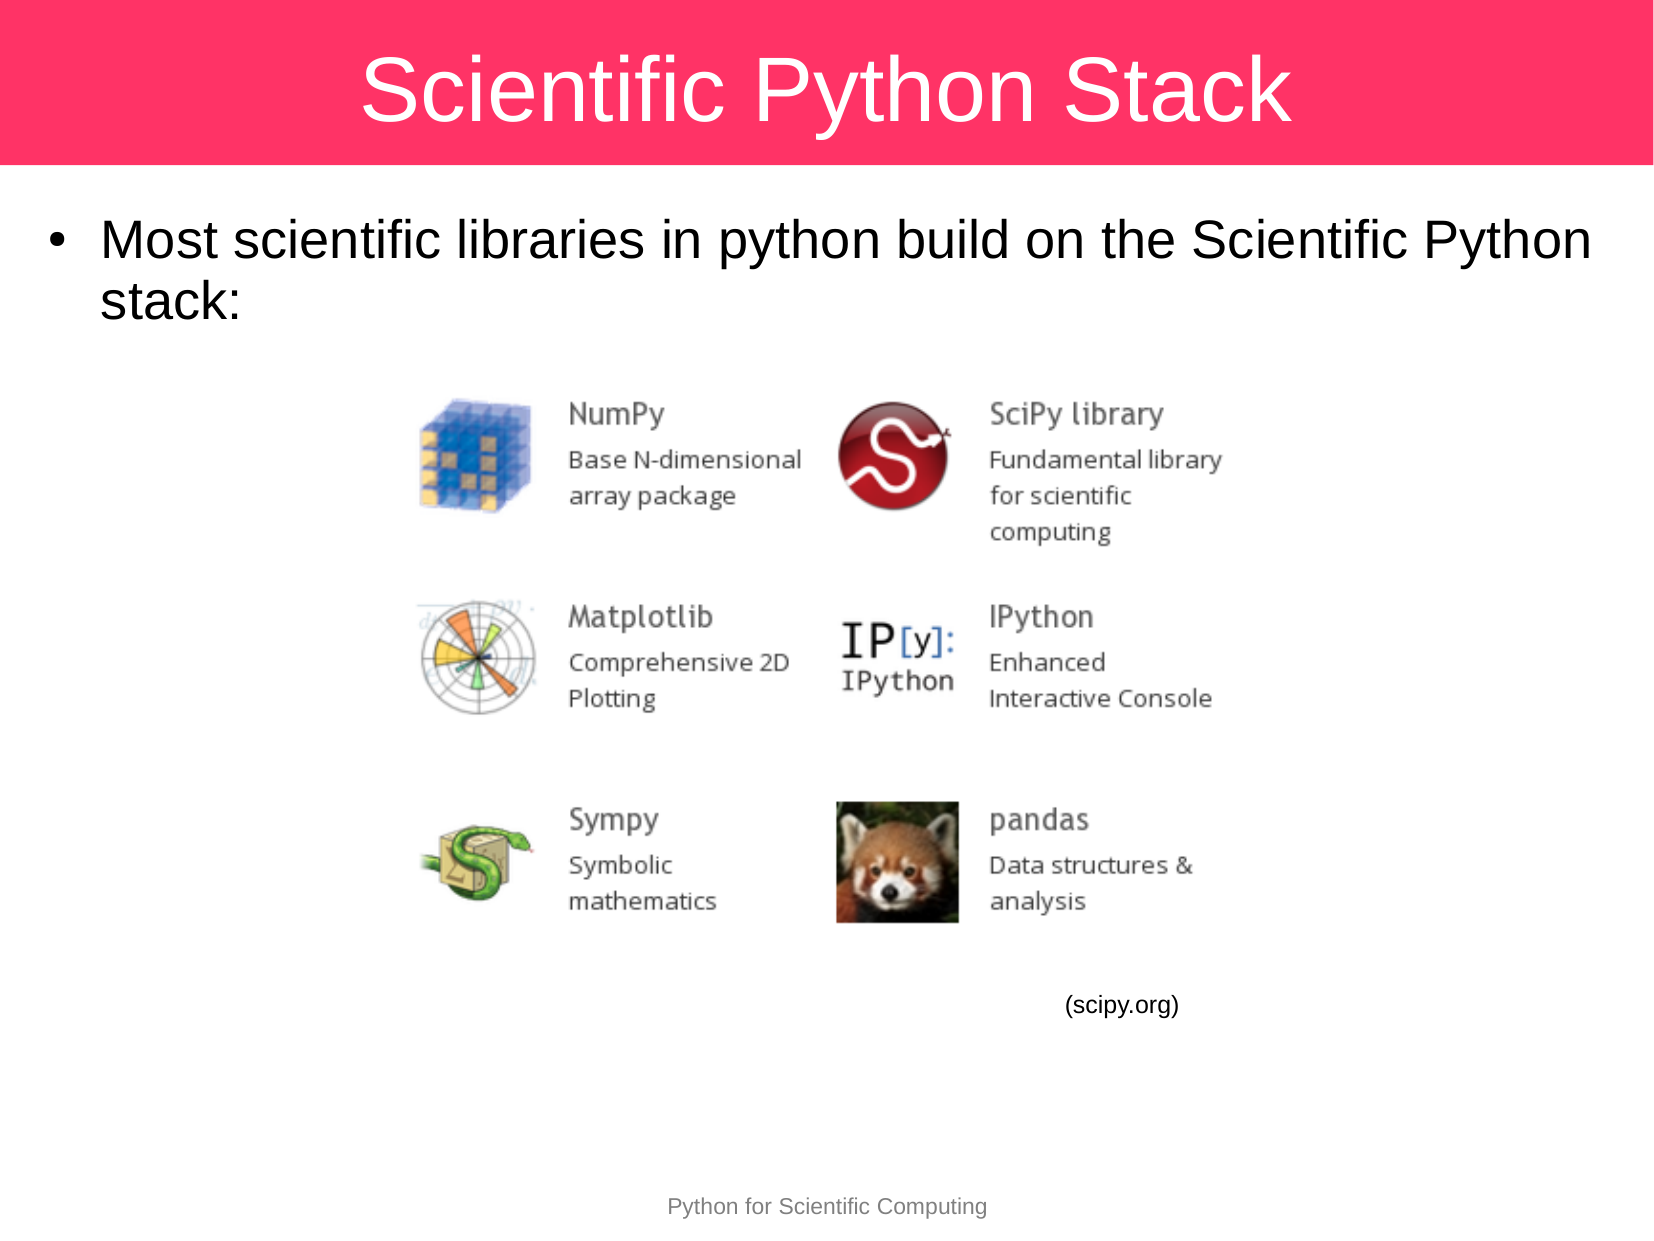

# Scientific Python Stack
Most scientific libraries in python build on the Scientific Python stack:
(scipy.org)